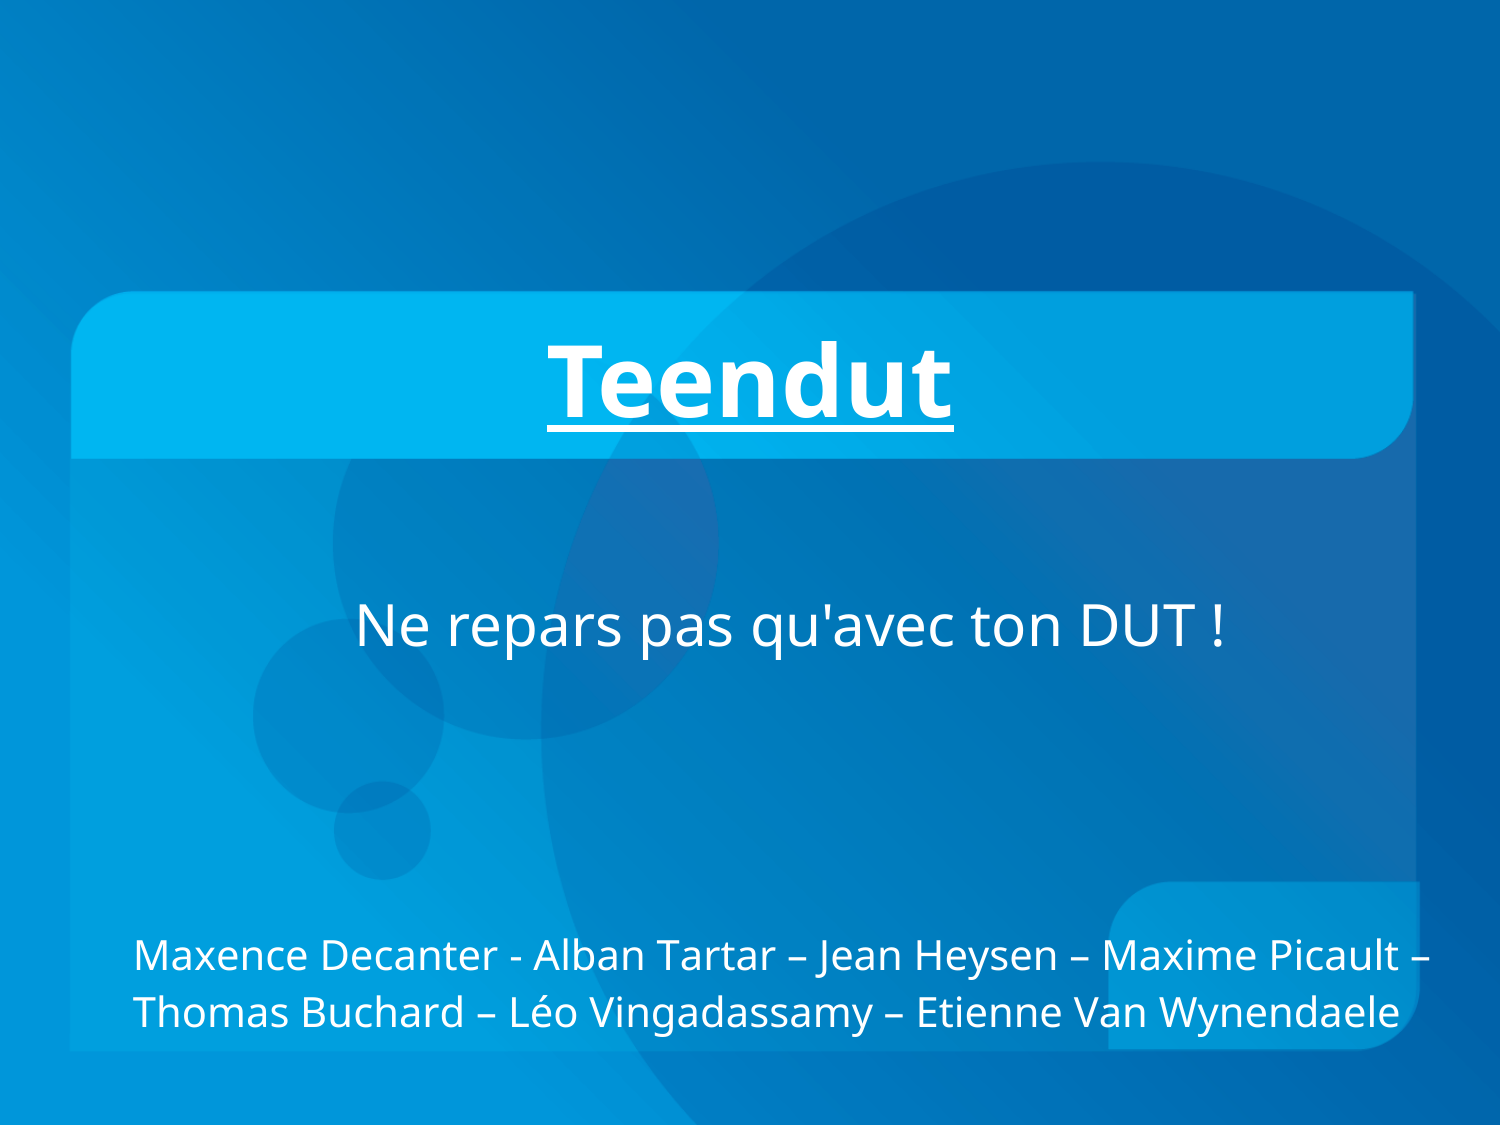

# Teendut
Ne repars pas qu'avec ton DUT !
Maxence Decanter - Alban Tartar – Jean Heysen – Maxime Picault – Thomas Buchard – Léo Vingadassamy – Etienne Van Wynendaele